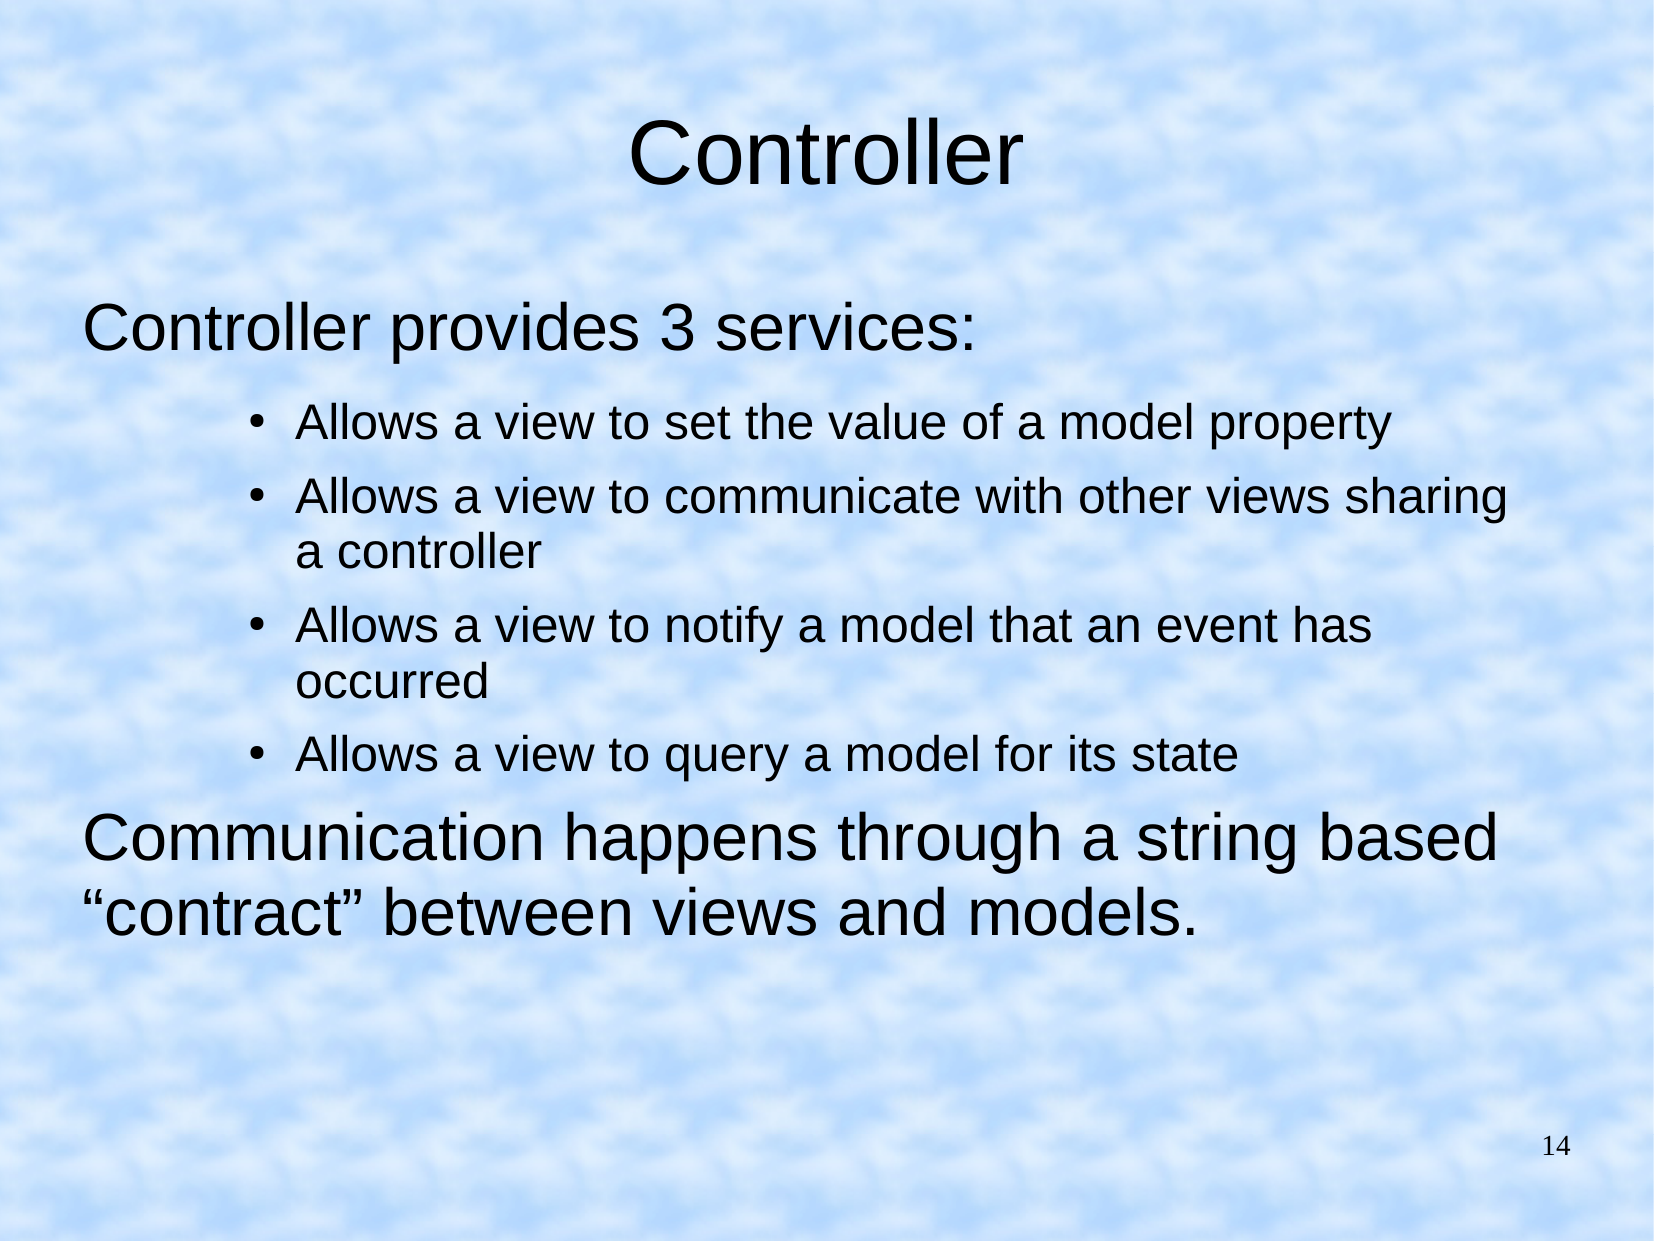

# Controller
Controller provides 3 services:
Allows a view to set the value of a model property
Allows a view to communicate with other views sharing a controller
Allows a view to notify a model that an event has occurred
Allows a view to query a model for its state
Communication happens through a string based “contract” between views and models.
14